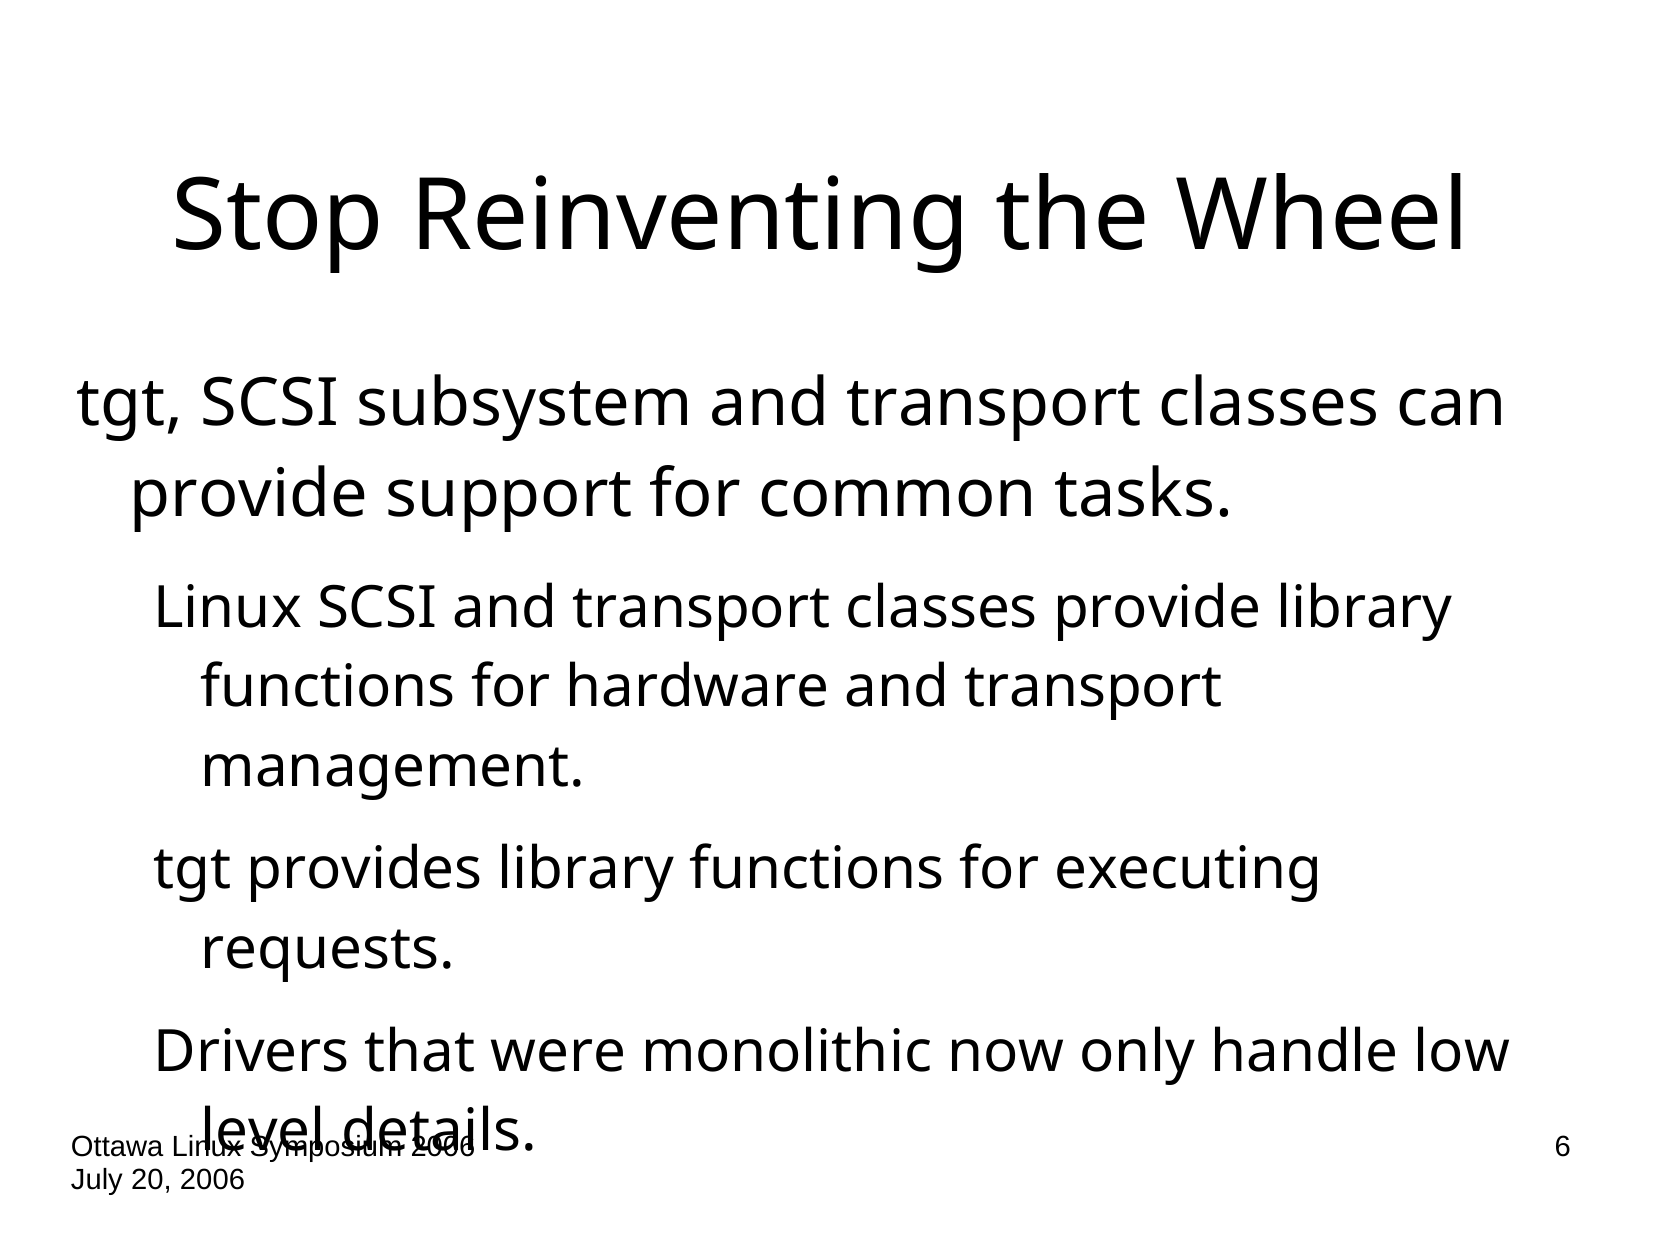

# Stop Reinventing the Wheel
tgt, SCSI subsystem and transport classes can provide support for common tasks.
Linux SCSI and transport classes provide library functions for hardware and transport management.
tgt provides library functions for executing requests.
Drivers that were monolithic now only handle low level details.
6